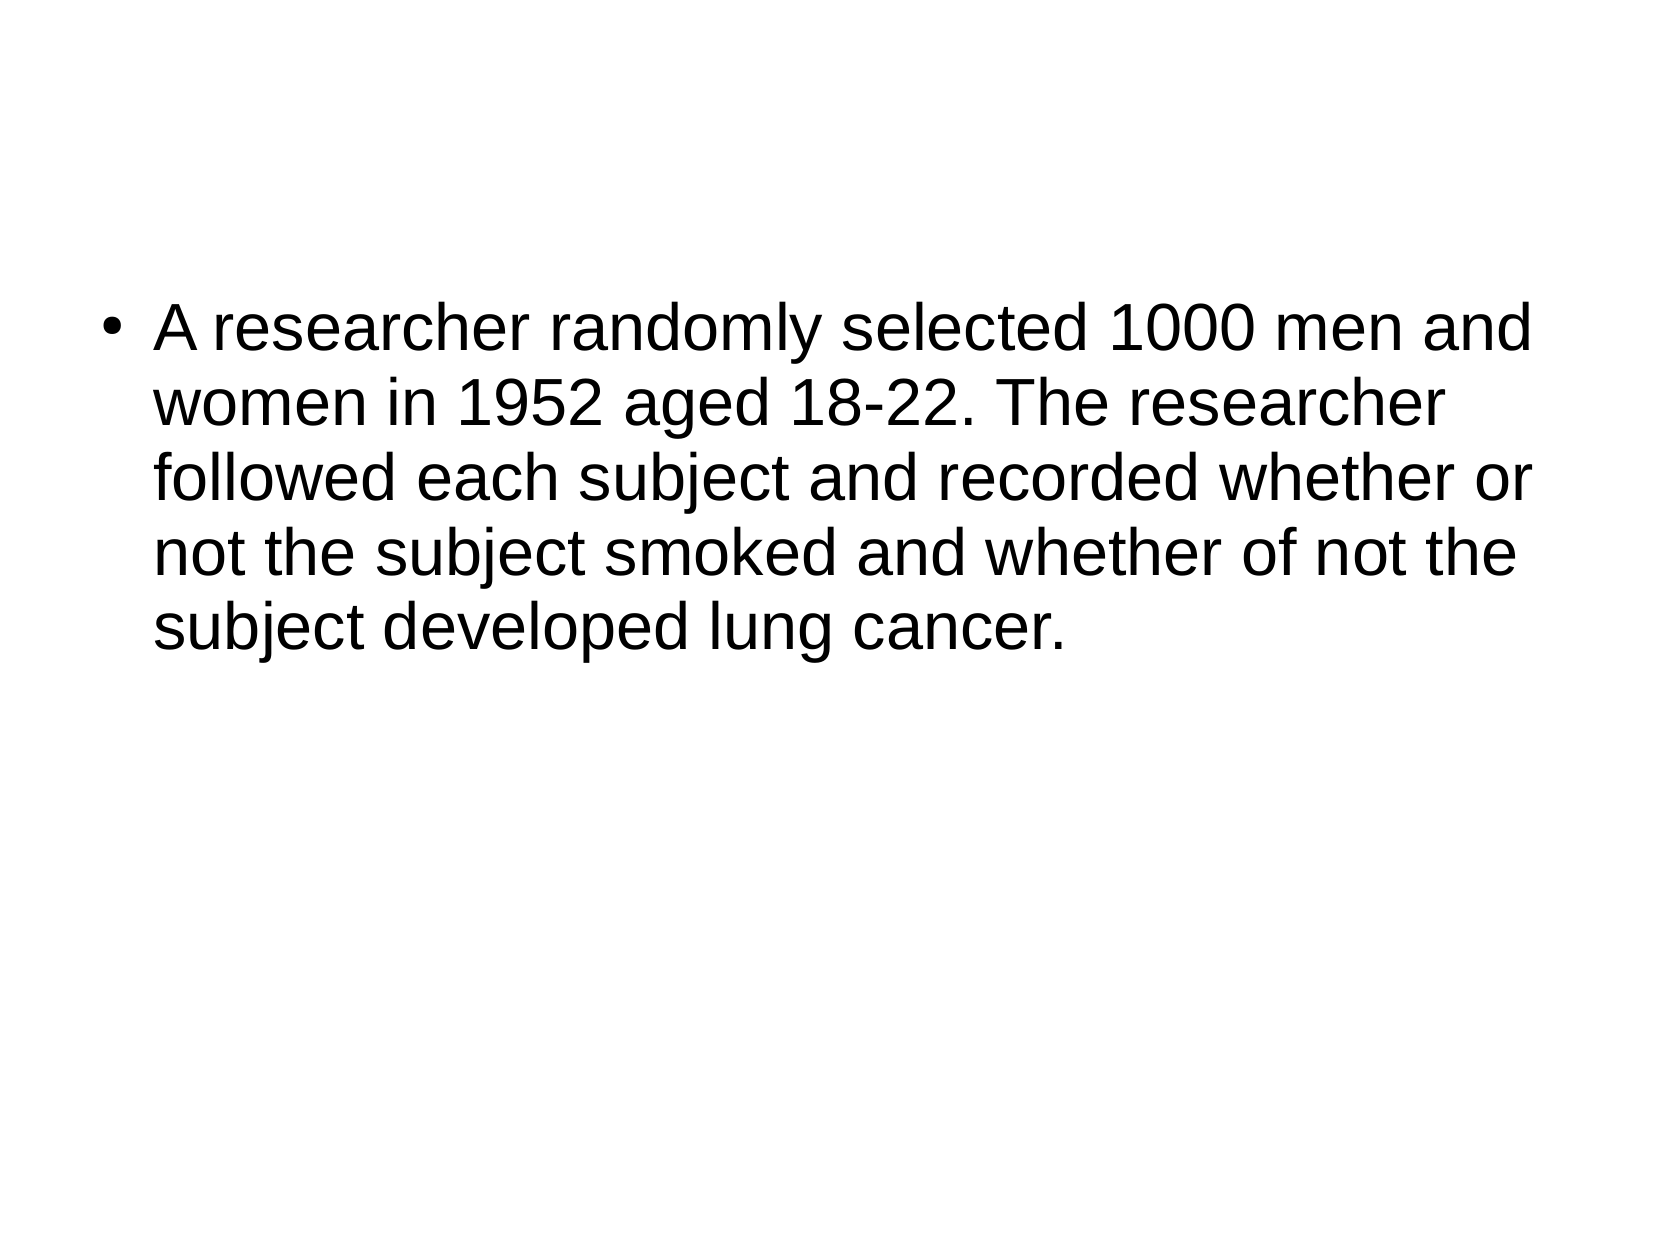

# A researcher randomly selected 1000 men and women in 1952 aged 18-22. The researcher followed each subject and recorded whether or not the subject smoked and whether of not the subject developed lung cancer.